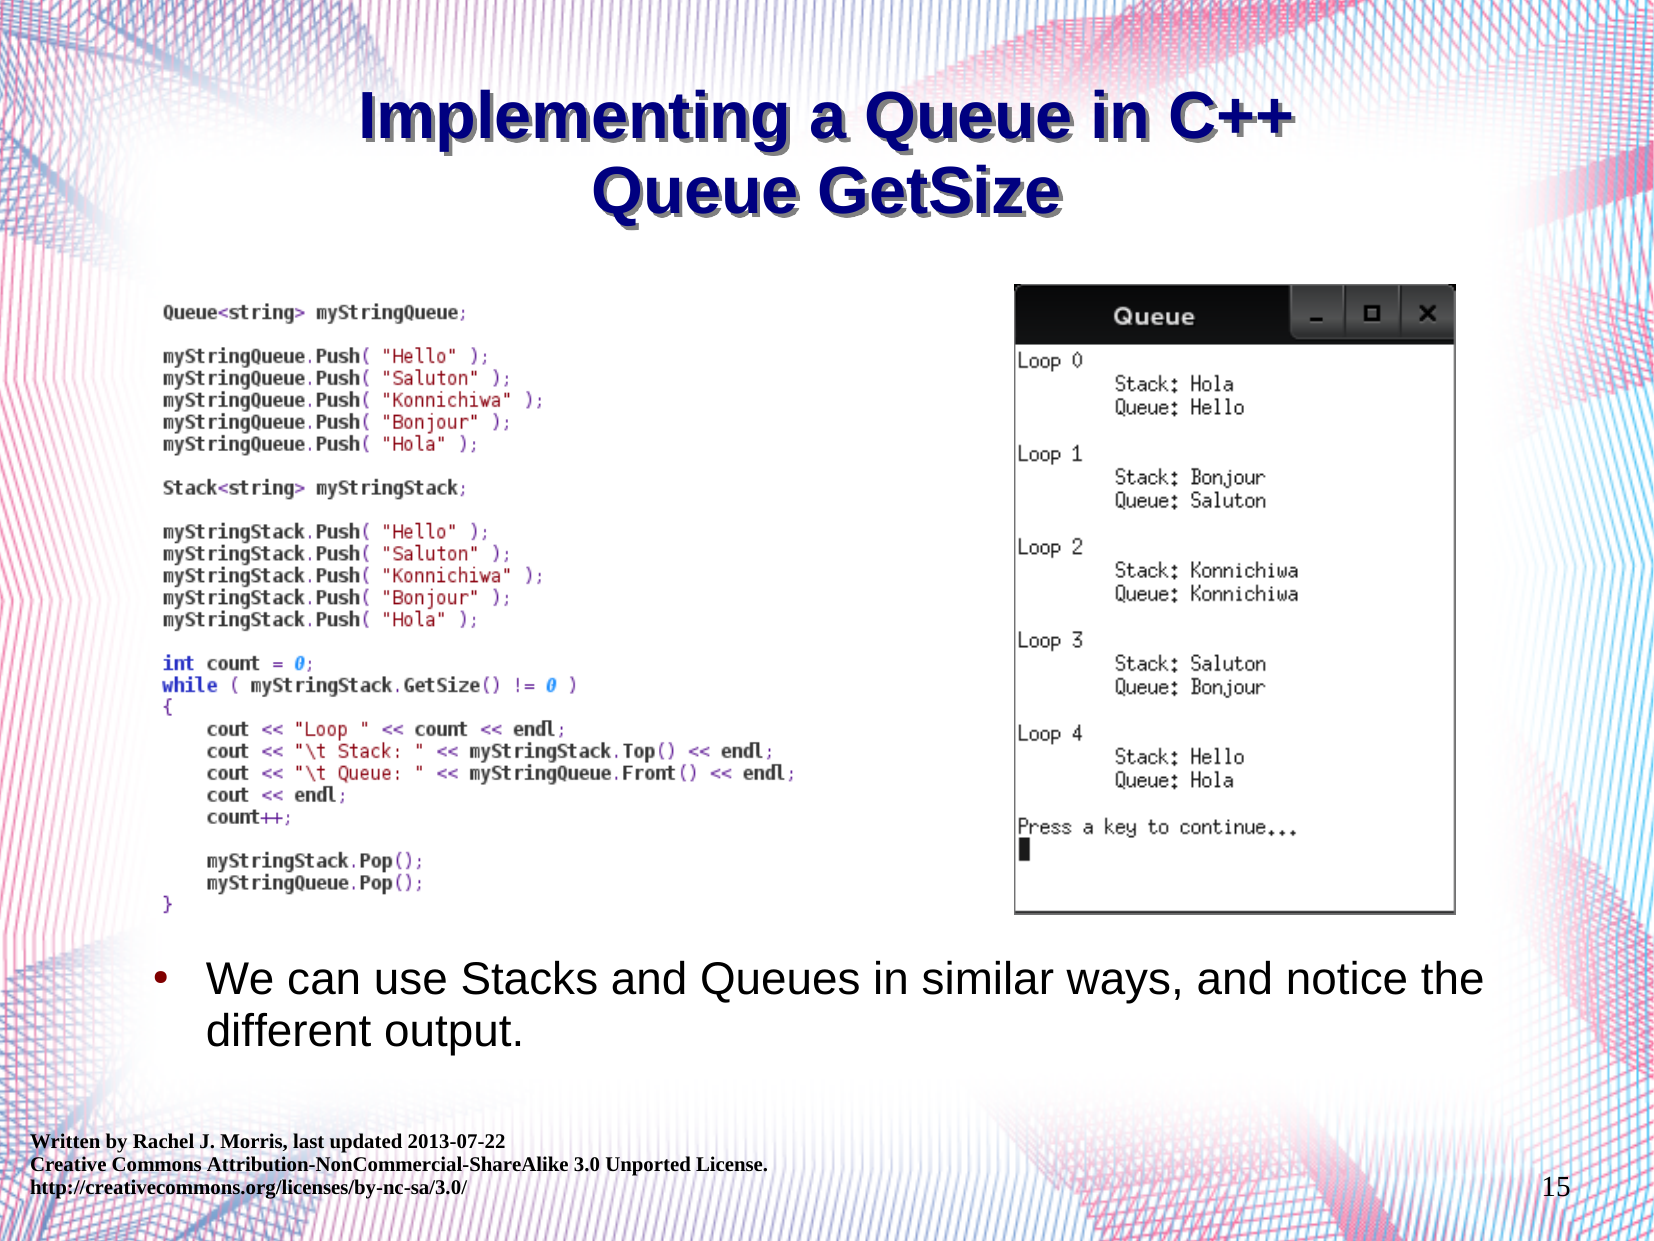

# Implementing a Queue in C++ Queue GetSize
We can use Stacks and Queues in similar ways, and notice the different output.
15